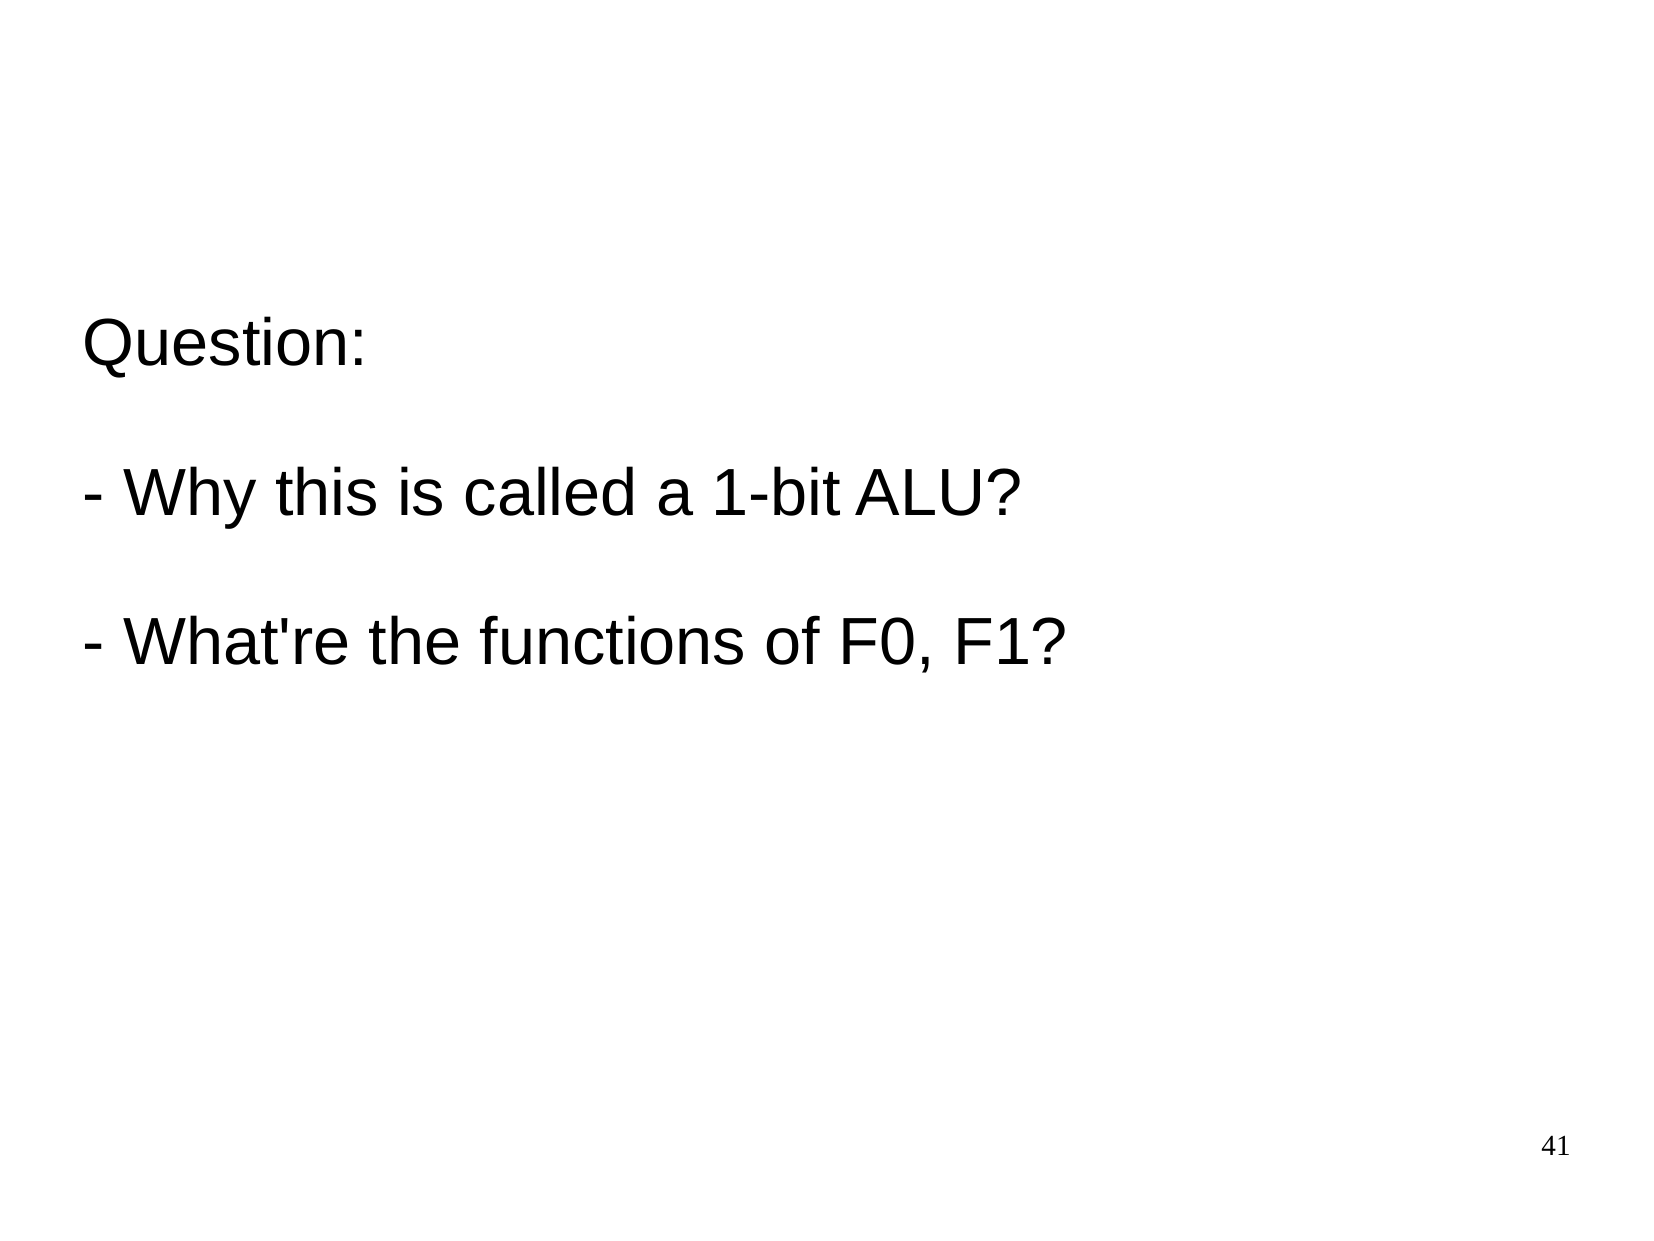

# Question:
- Why this is called a 1-bit ALU?
- What're the functions of F0, F1?
41